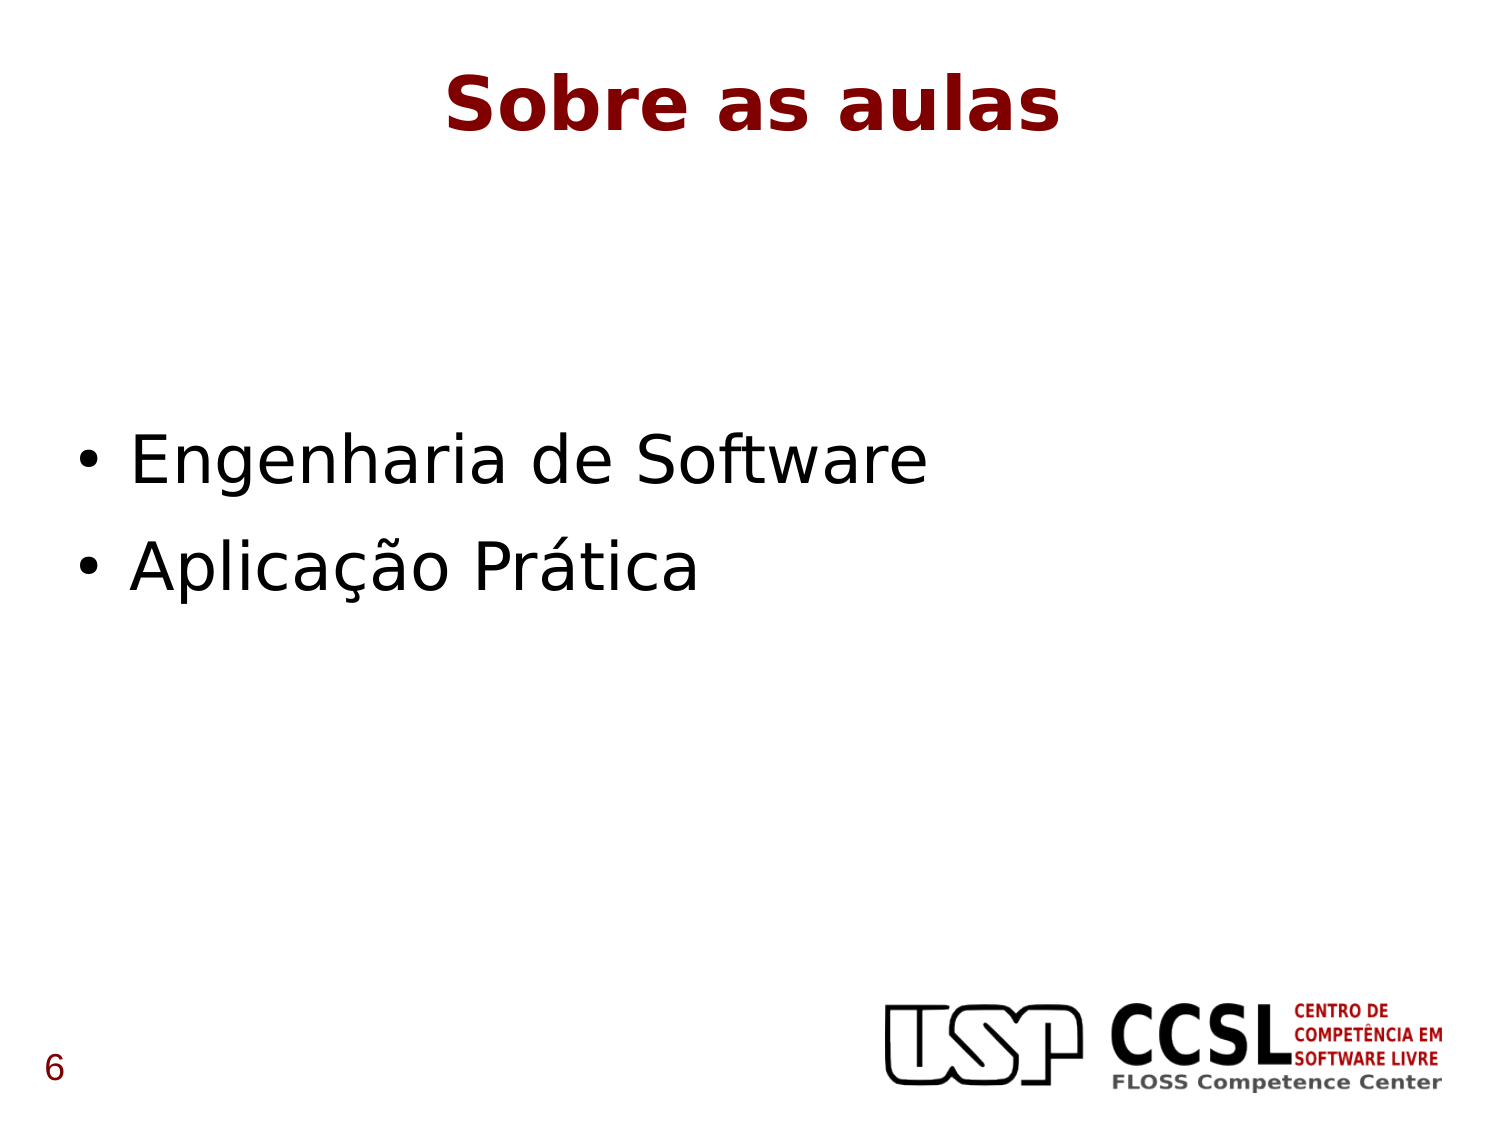

# Sobre as aulas
Engenharia de Software
Aplicação Prática